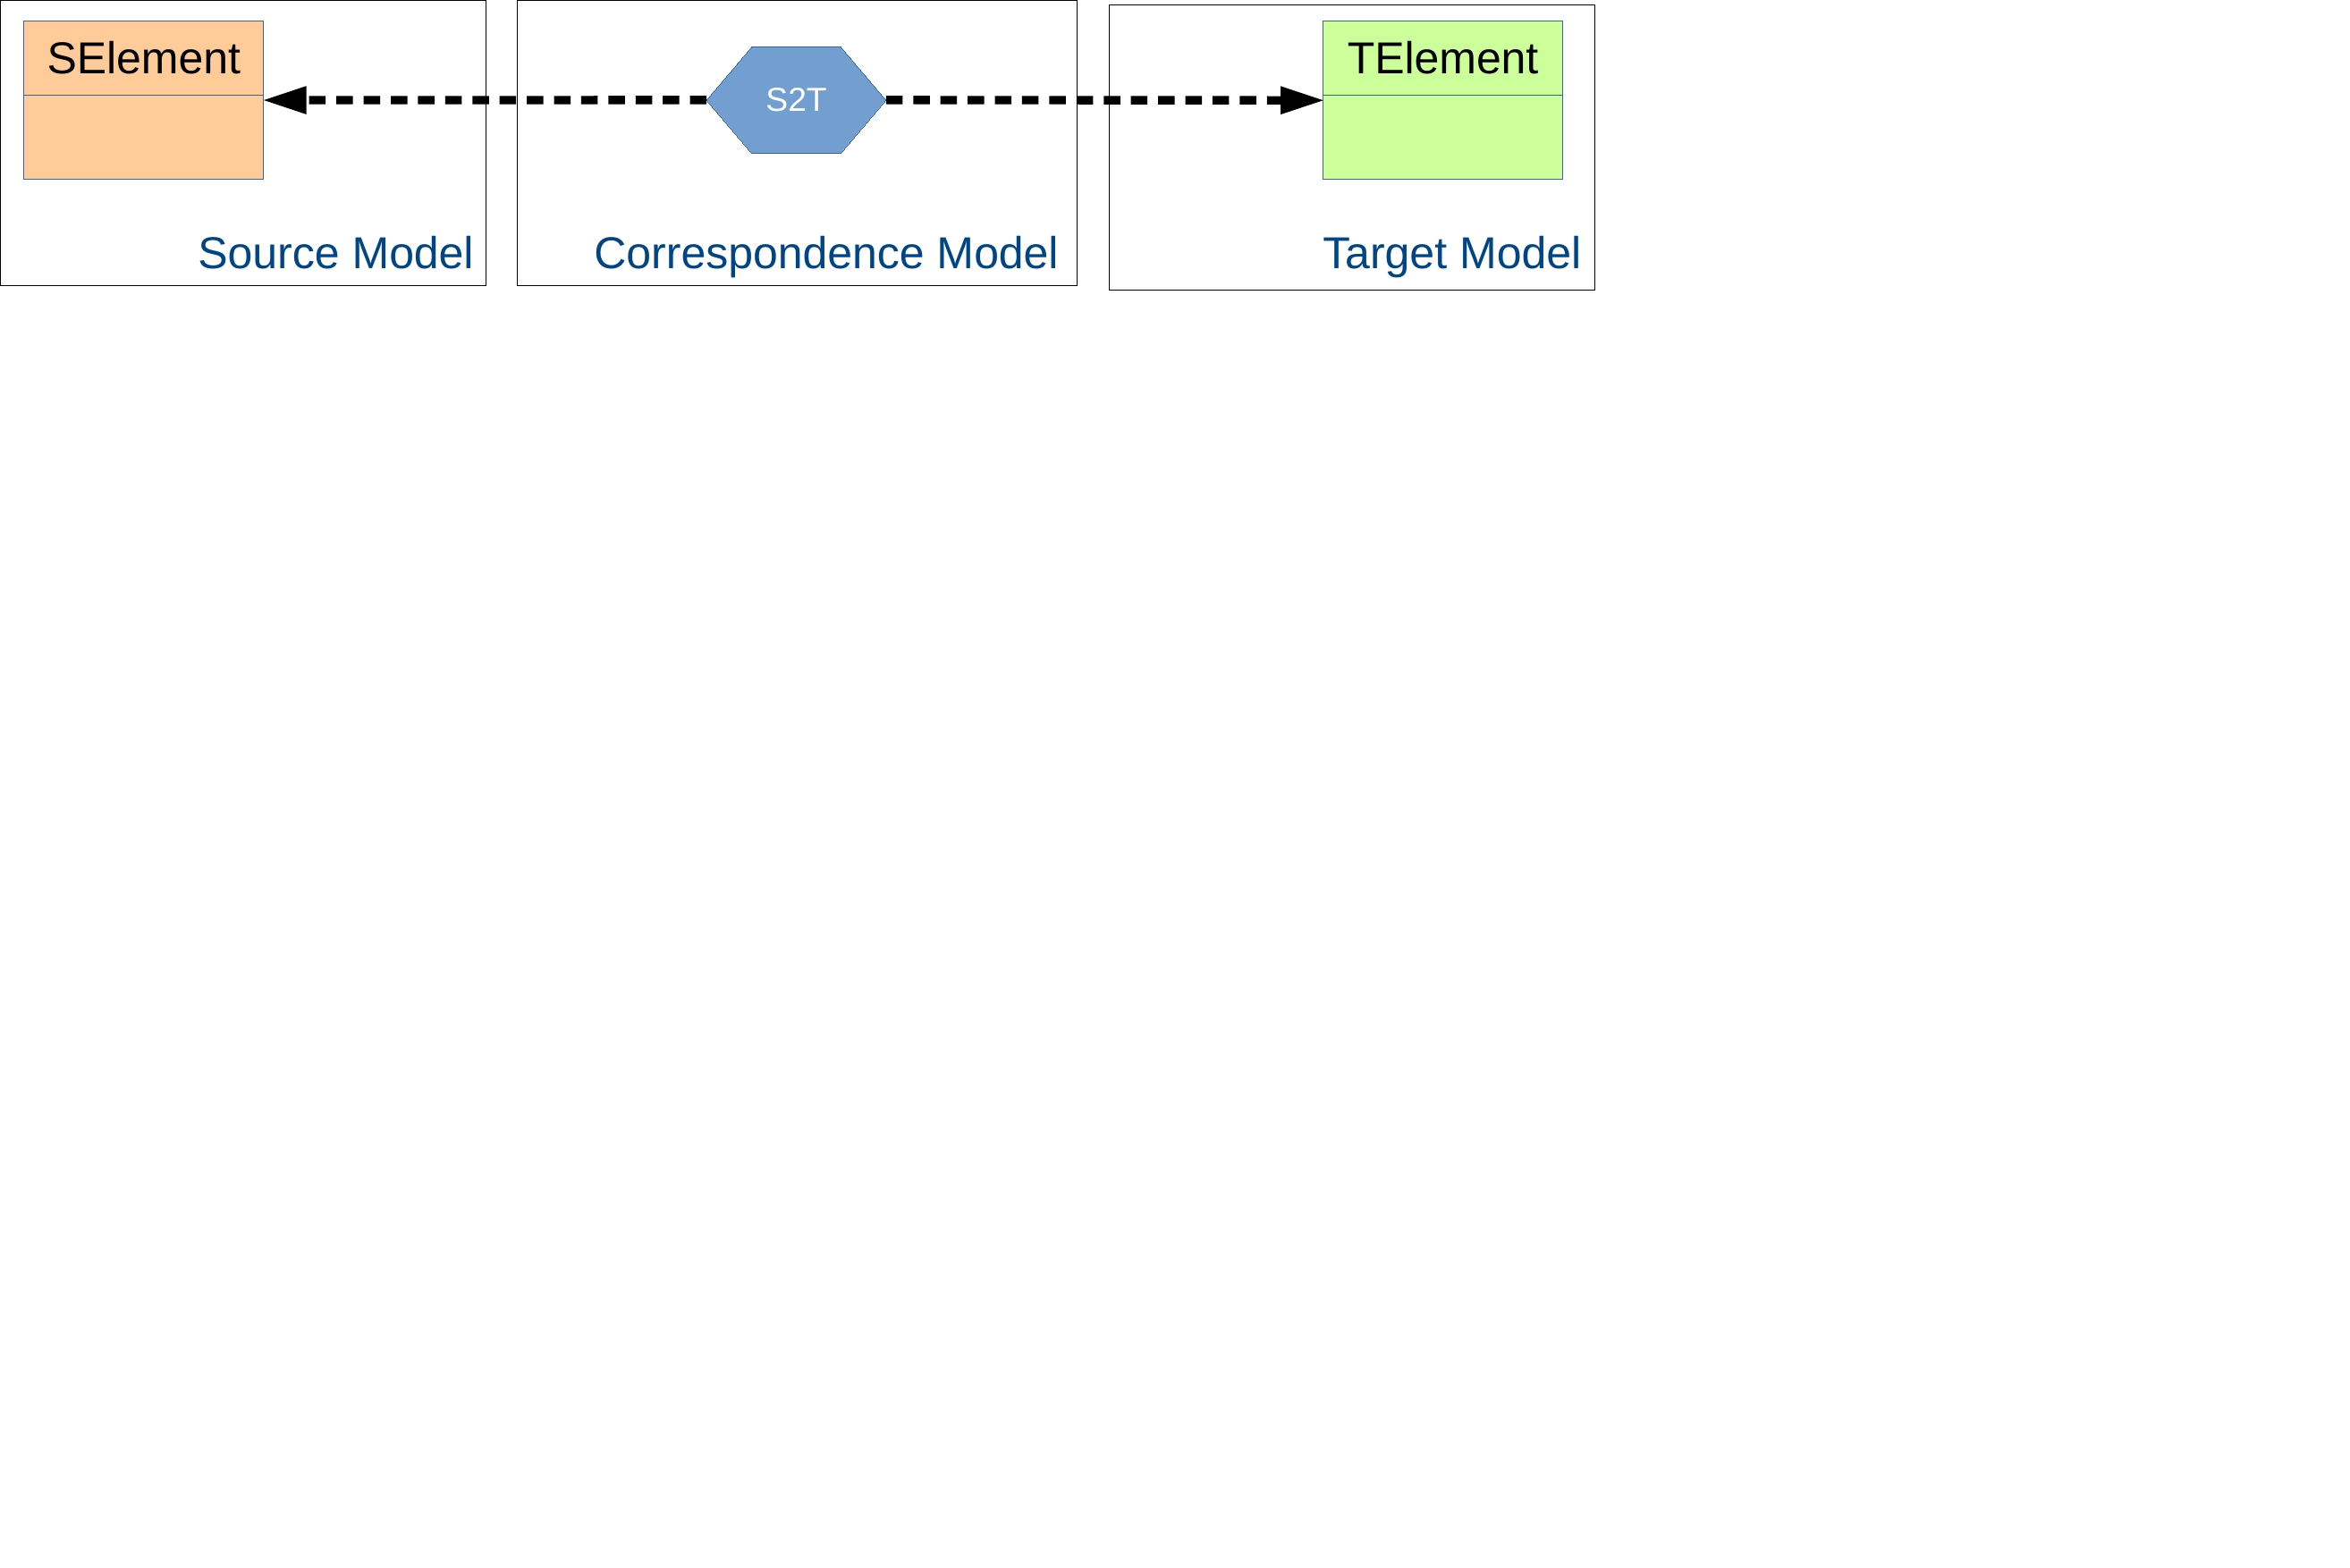

SElement
TElement
S2T
Source Model
Correspondence Model
Target Model